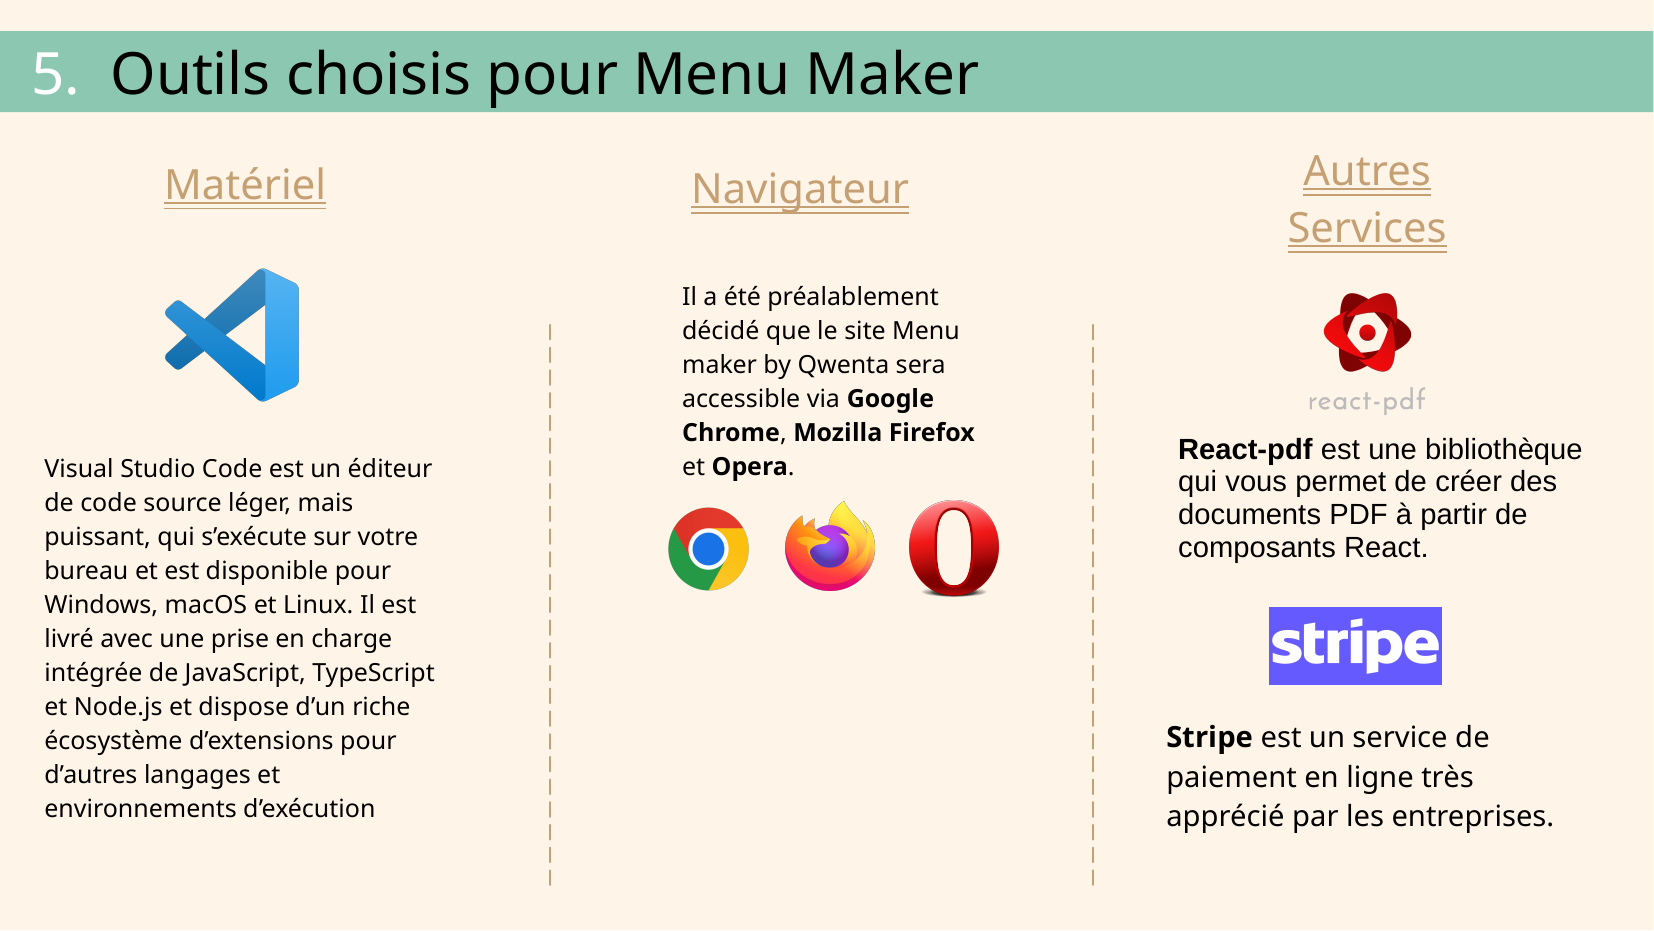

# 5. Outils choisis pour Menu Maker
Autres Services
Matériel
Navigateur
Il a été préalablement décidé que le site Menu maker by Qwenta sera accessible via Google Chrome, Mozilla Firefox et Opera.
React-pdf est une bibliothèque qui vous permet de créer des documents PDF à partir de composants React.
Visual Studio Code est un éditeur de code source léger, mais puissant, qui s’exécute sur votre bureau et est disponible pour Windows, macOS et Linux. Il est livré avec une prise en charge intégrée de JavaScript, TypeScript et Node.js et dispose d’un riche écosystème d’extensions pour d’autres langages et environnements d’exécution
Stripe est un service de paiement en ligne très apprécié par les entreprises.